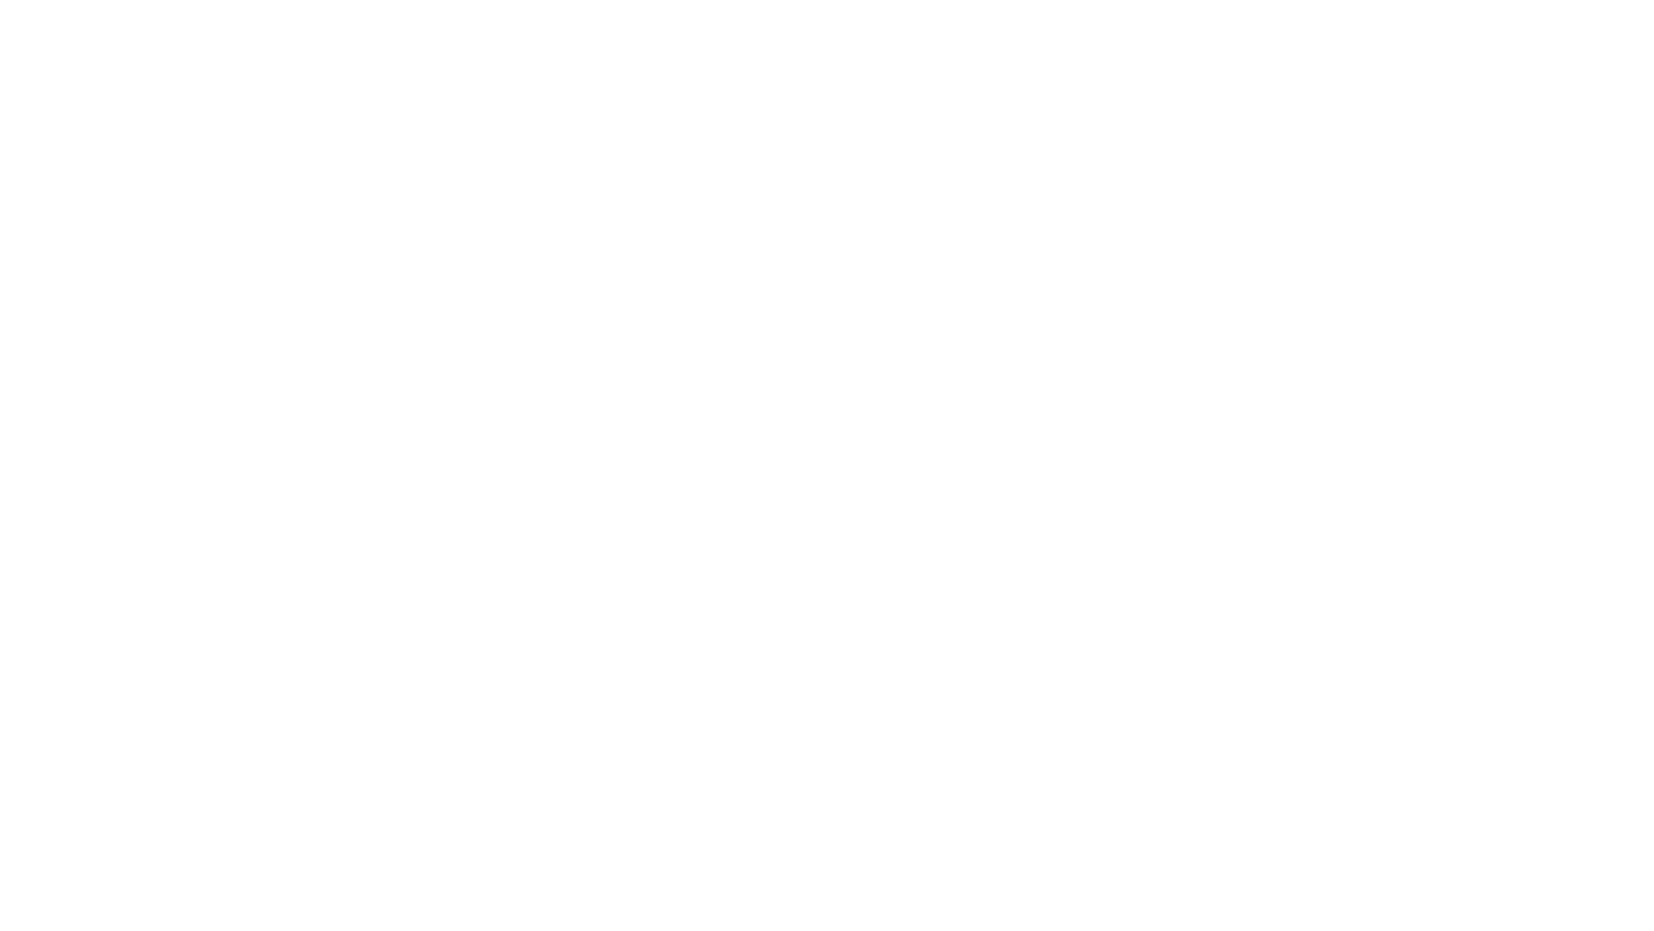

# Apresentação dos resultados
Como a superfície de um veiculo é 520 vezes maior do que a superfície
que estamos usando para acionar o nosso laço, através desta analise gráfica teremos certeza de posicionamento do veiculo sobre o laço e esta área muito maior temos certeza que o sistema vai ser capaz de funcionar